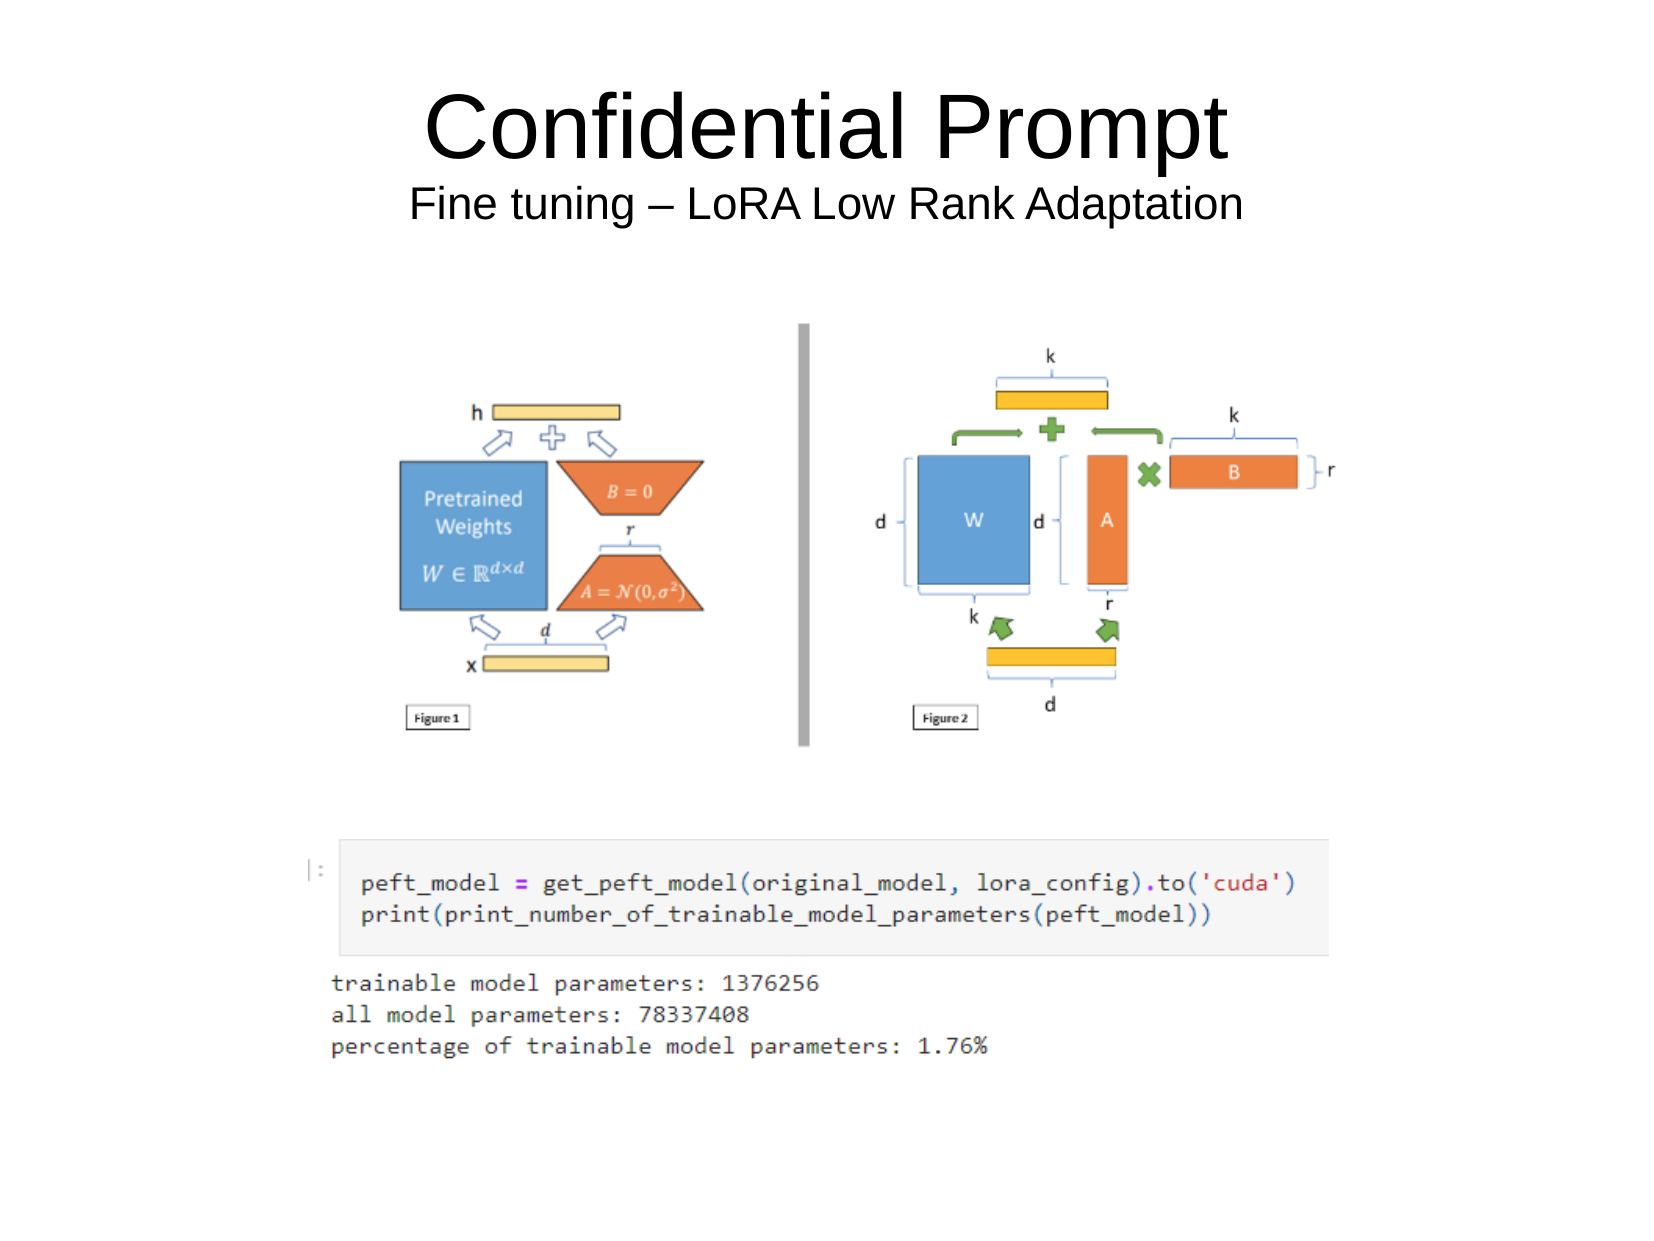

# Confidential Prompt Fine tuning – LoRA Low Rank Adaptation